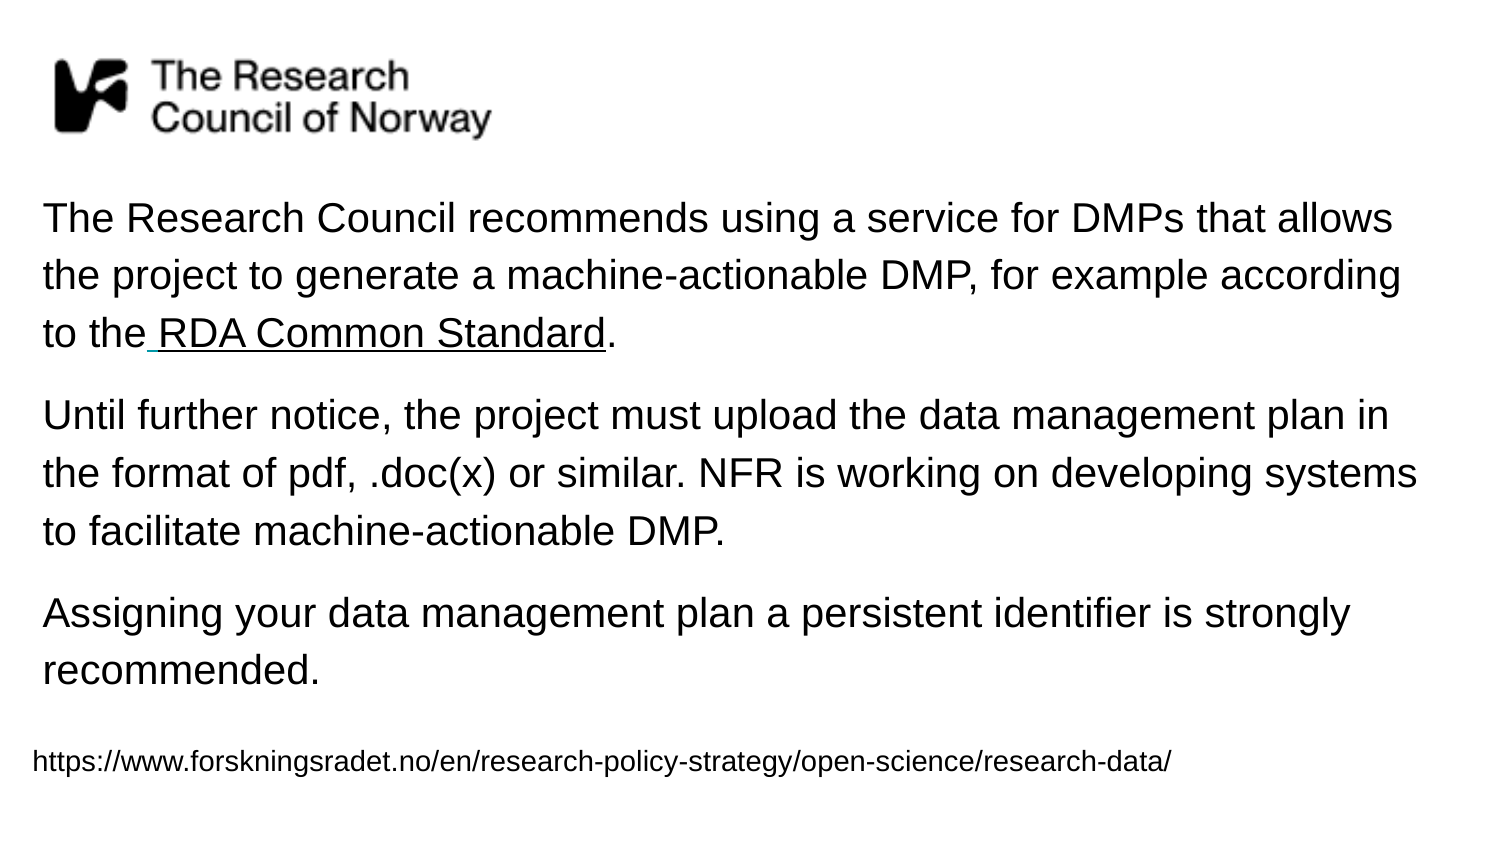

The Research Council recommends using a service for DMPs that allows the project to generate a machine-actionable DMP, for example according to the RDA Common Standard.
Until further notice, the project must upload the data management plan in the format of pdf, .doc(x) or similar. NFR is working on developing systems to facilitate machine-actionable DMP.
Assigning your data management plan a persistent identifier is strongly recommended.
https://www.forskningsradet.no/en/research-policy-strategy/open-science/research-data/